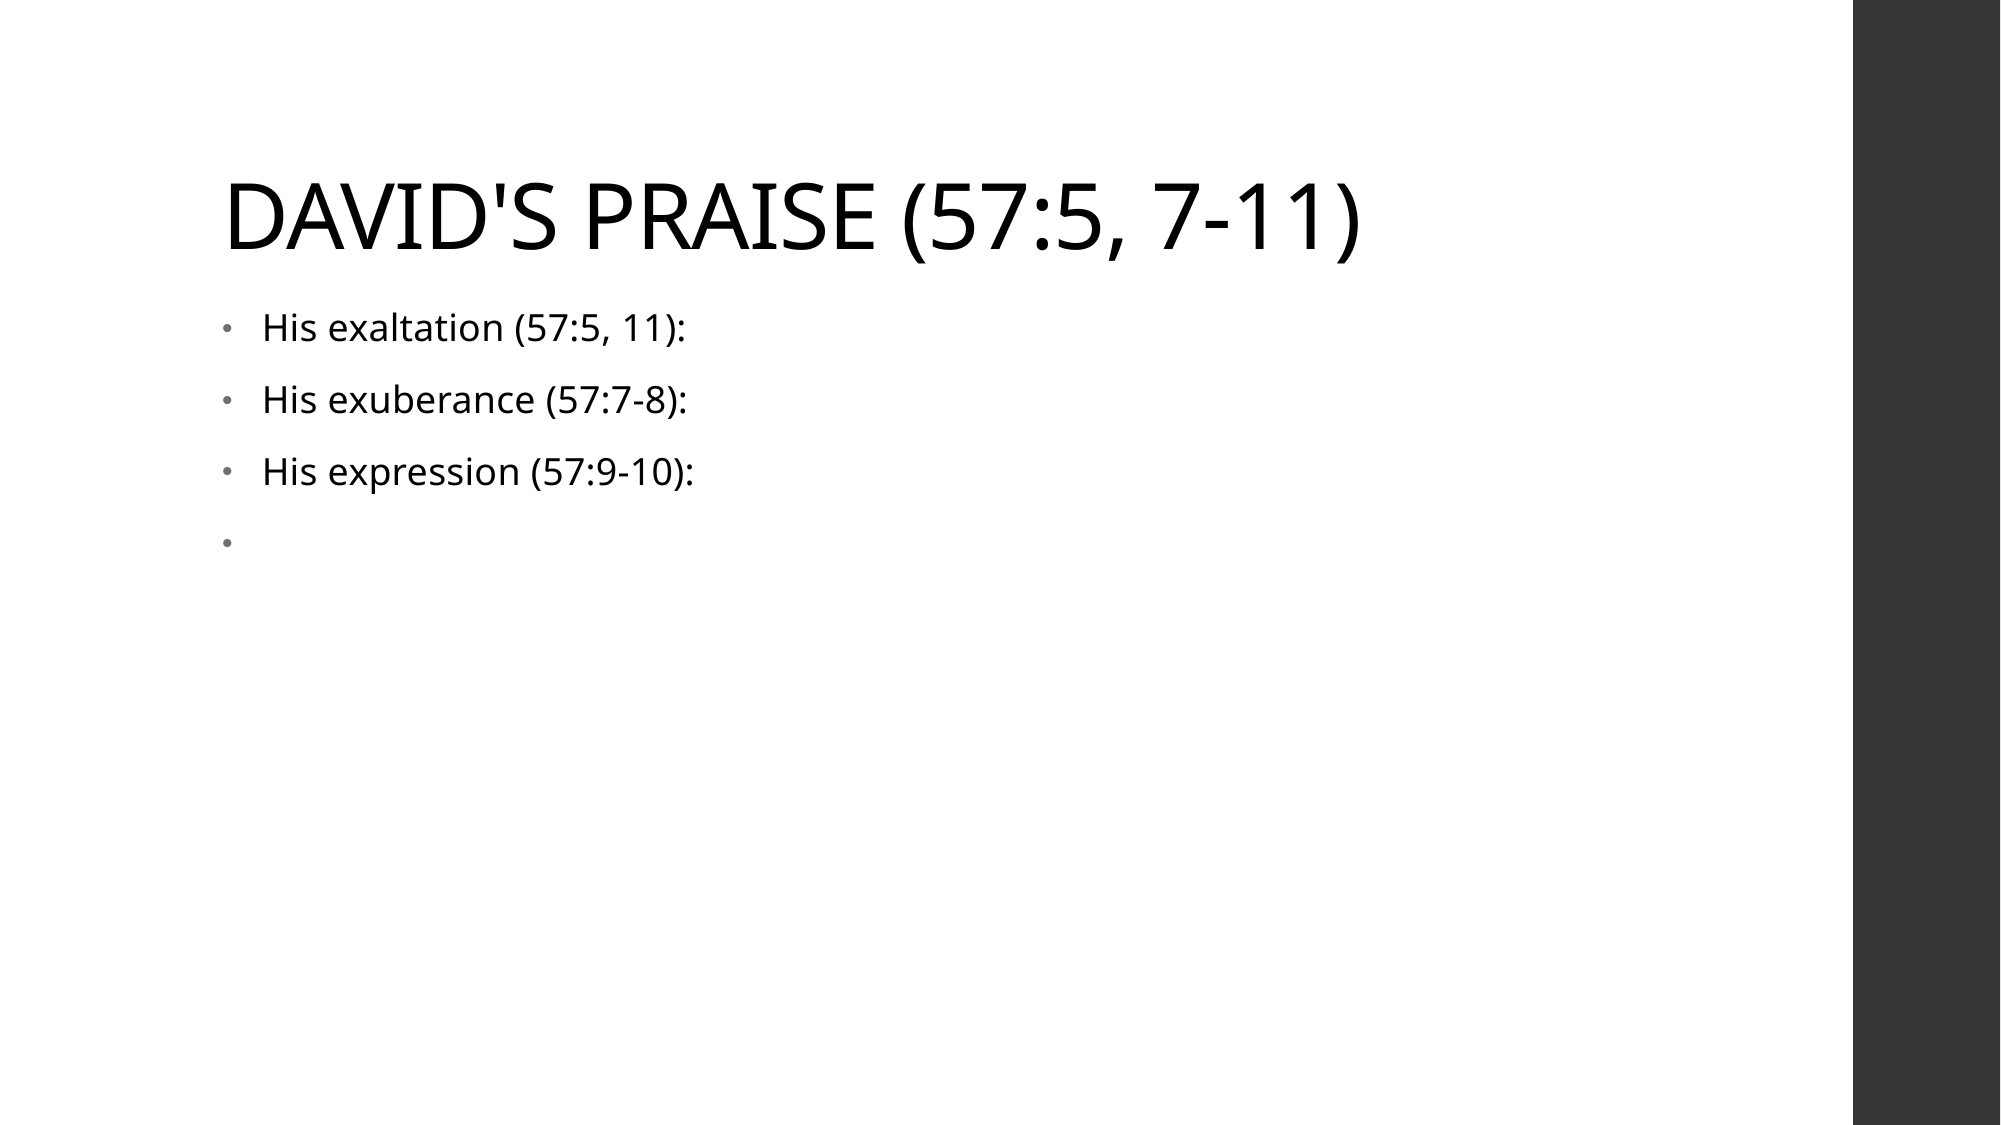

# DAVID'S PRAISE (57:5, 7-11)
 His exaltation (57:5, 11):
 His exuberance (57:7-8):
 His expression (57:9-10):